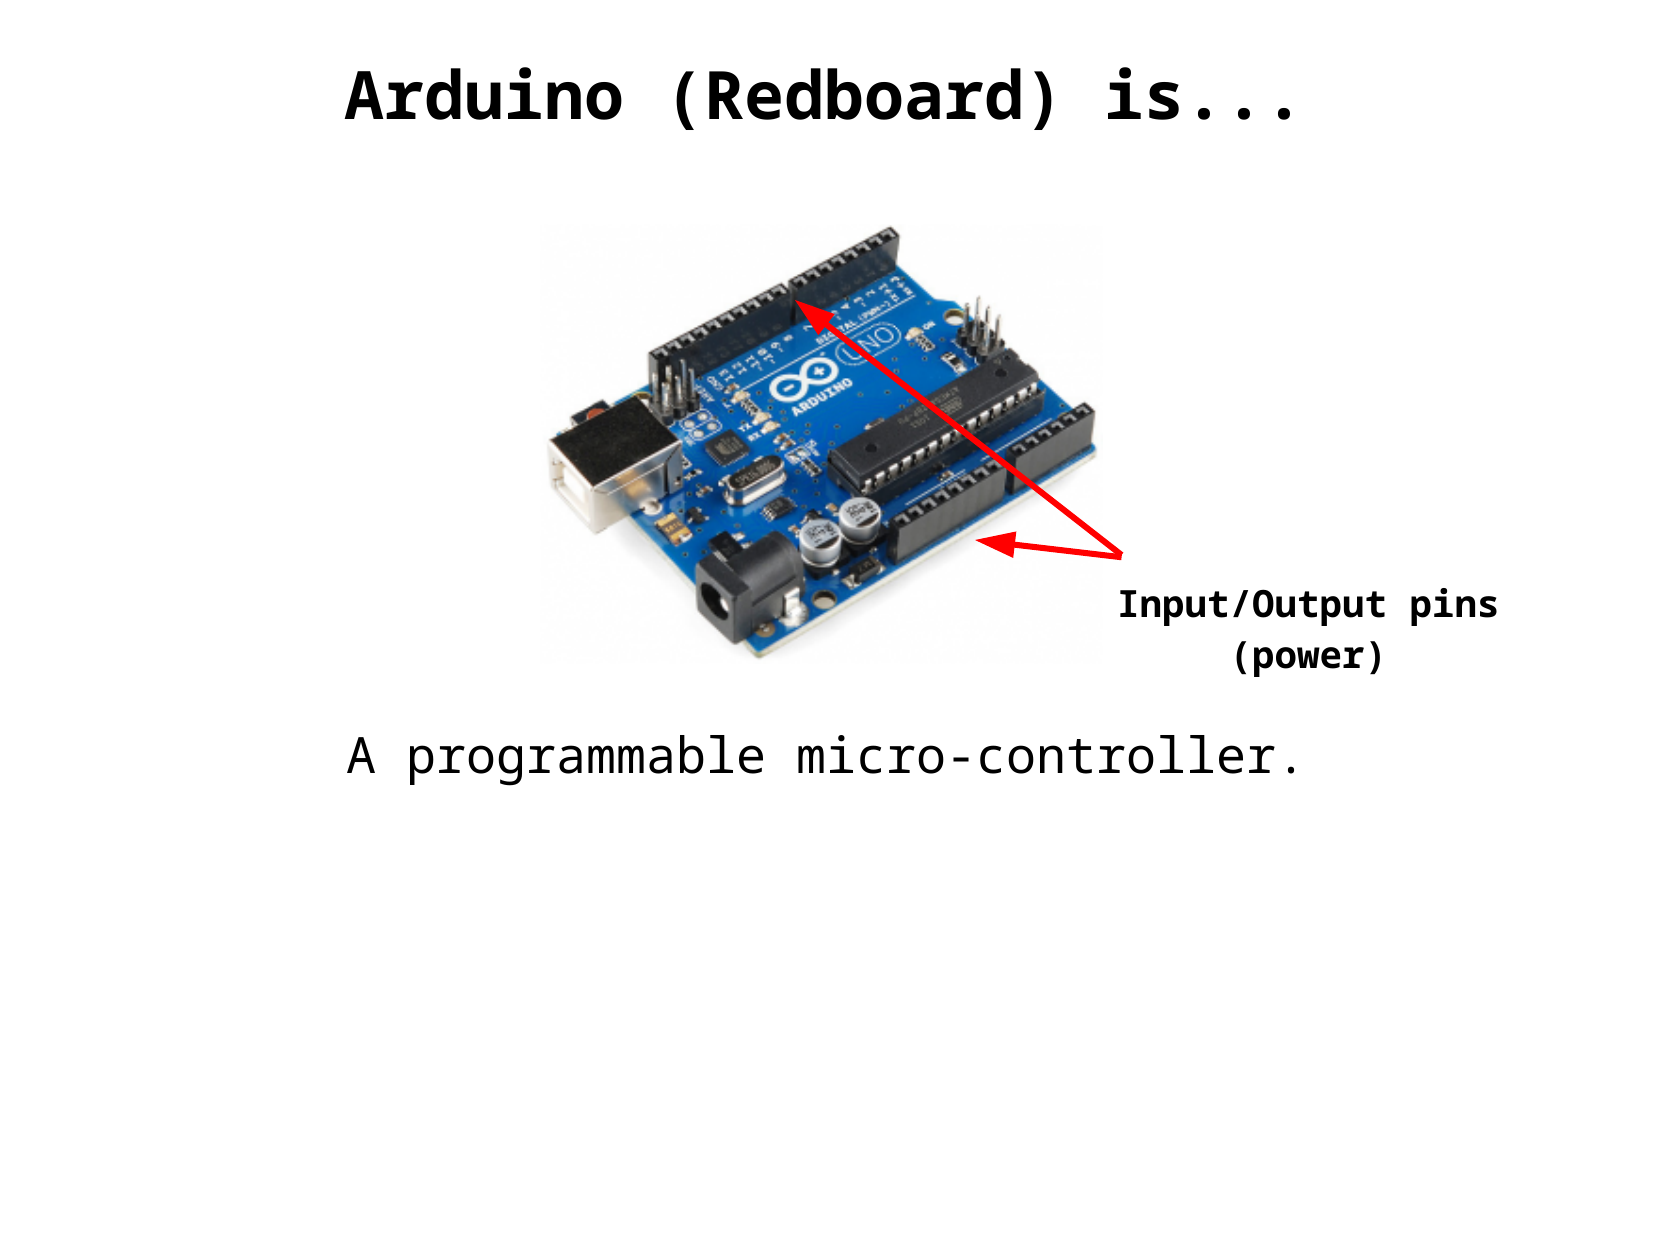

Arduino (Redboard) is...
Input/Output pins
(power)
A programmable micro-controller.